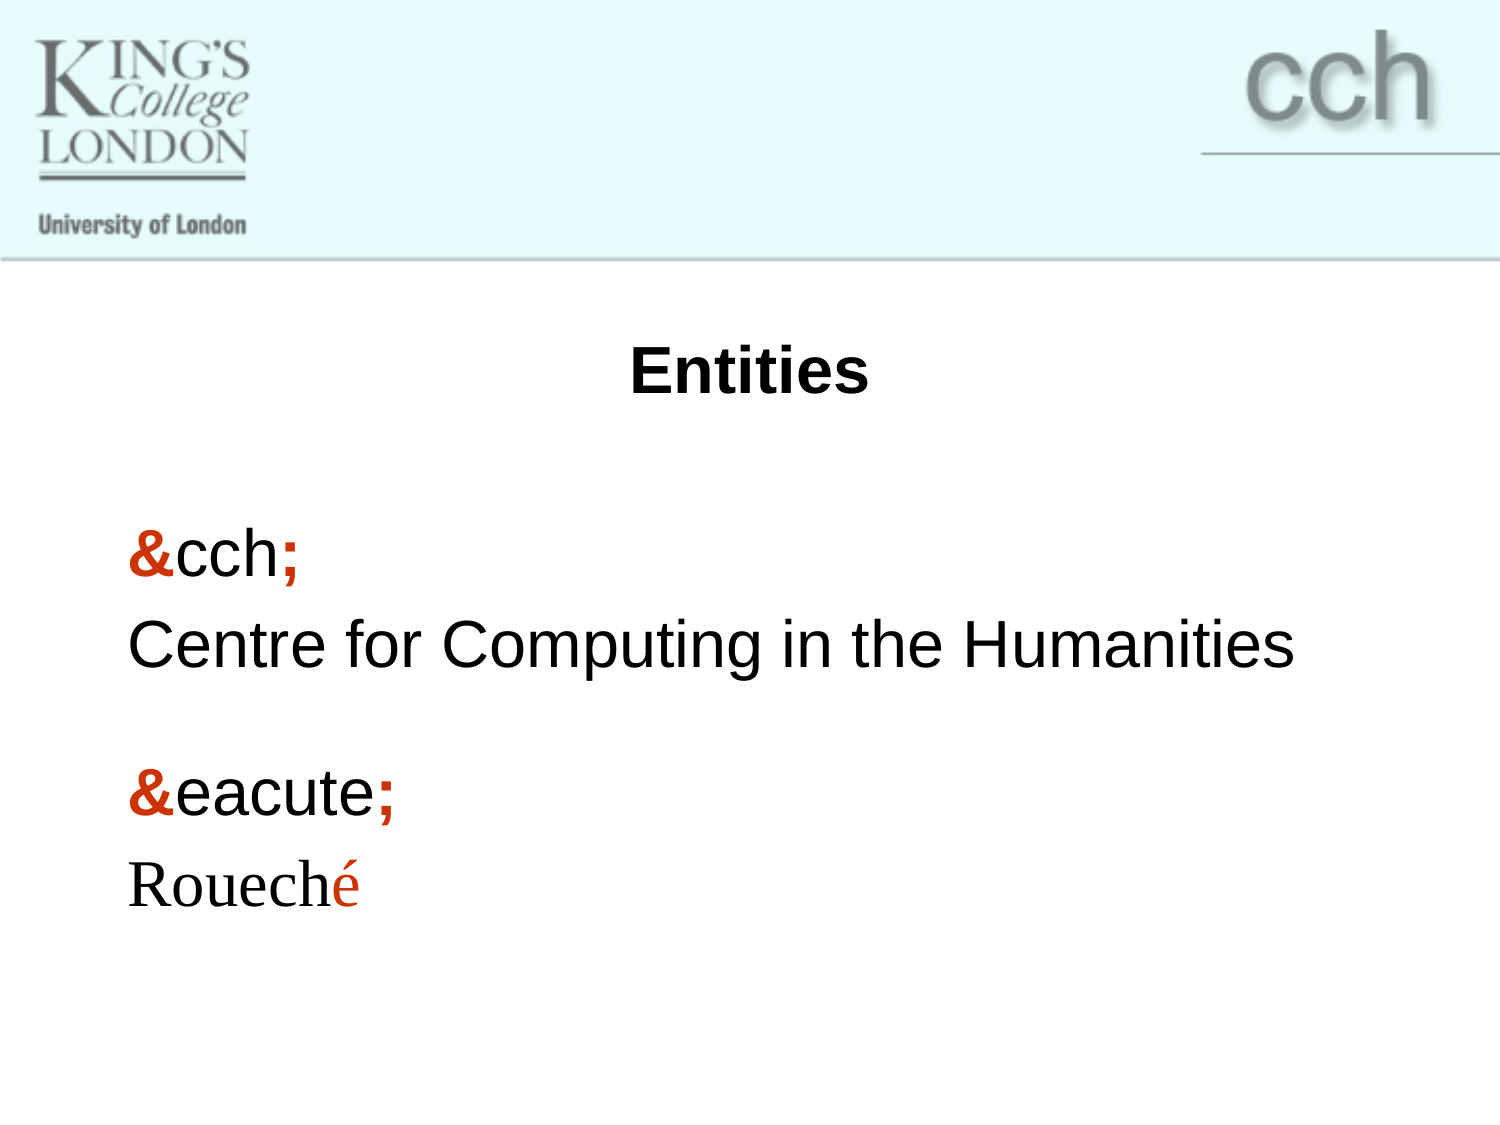

# Entities
&cch;
Centre for Computing in the Humanities
&eacute;
Roueché